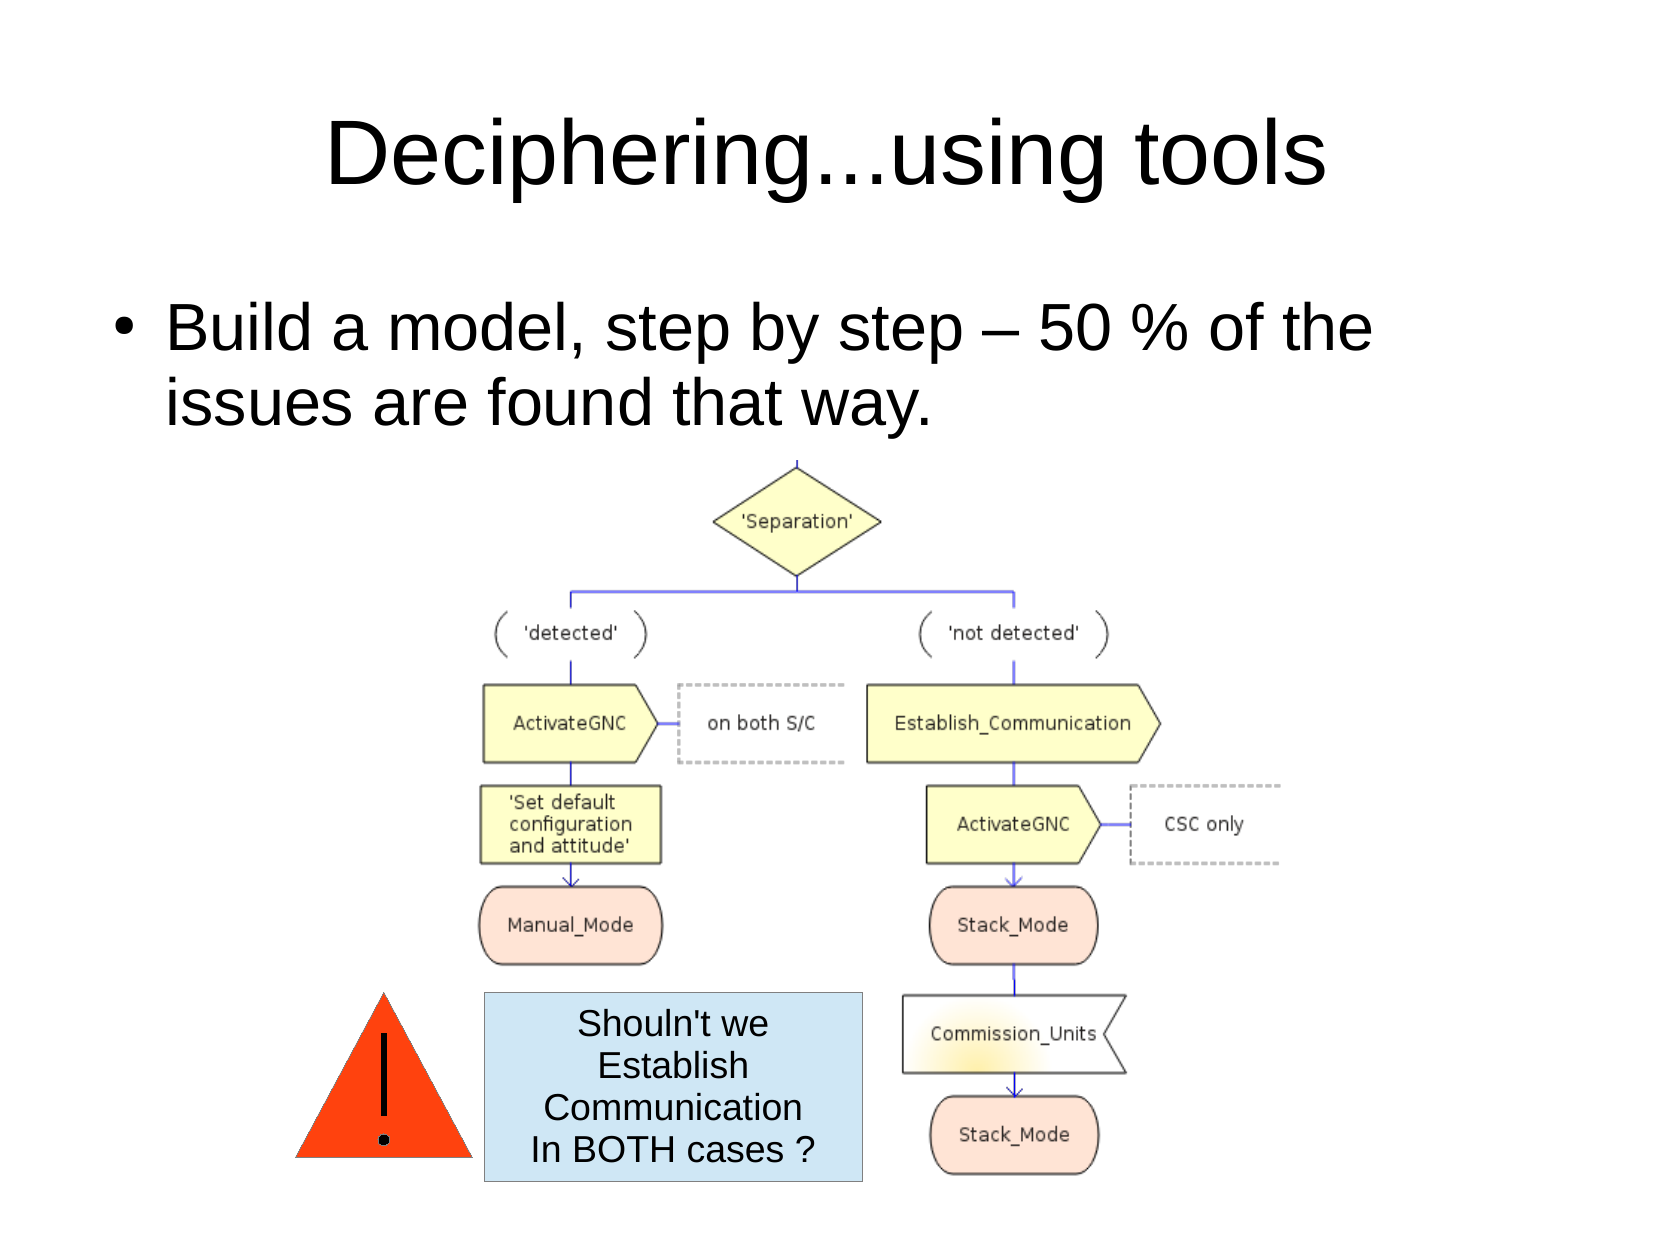

# Deciphering...using tools
Build a model, step by step – 50 % of the issues are found that way.
Shouln't we
Establish
Communication
In BOTH cases ?